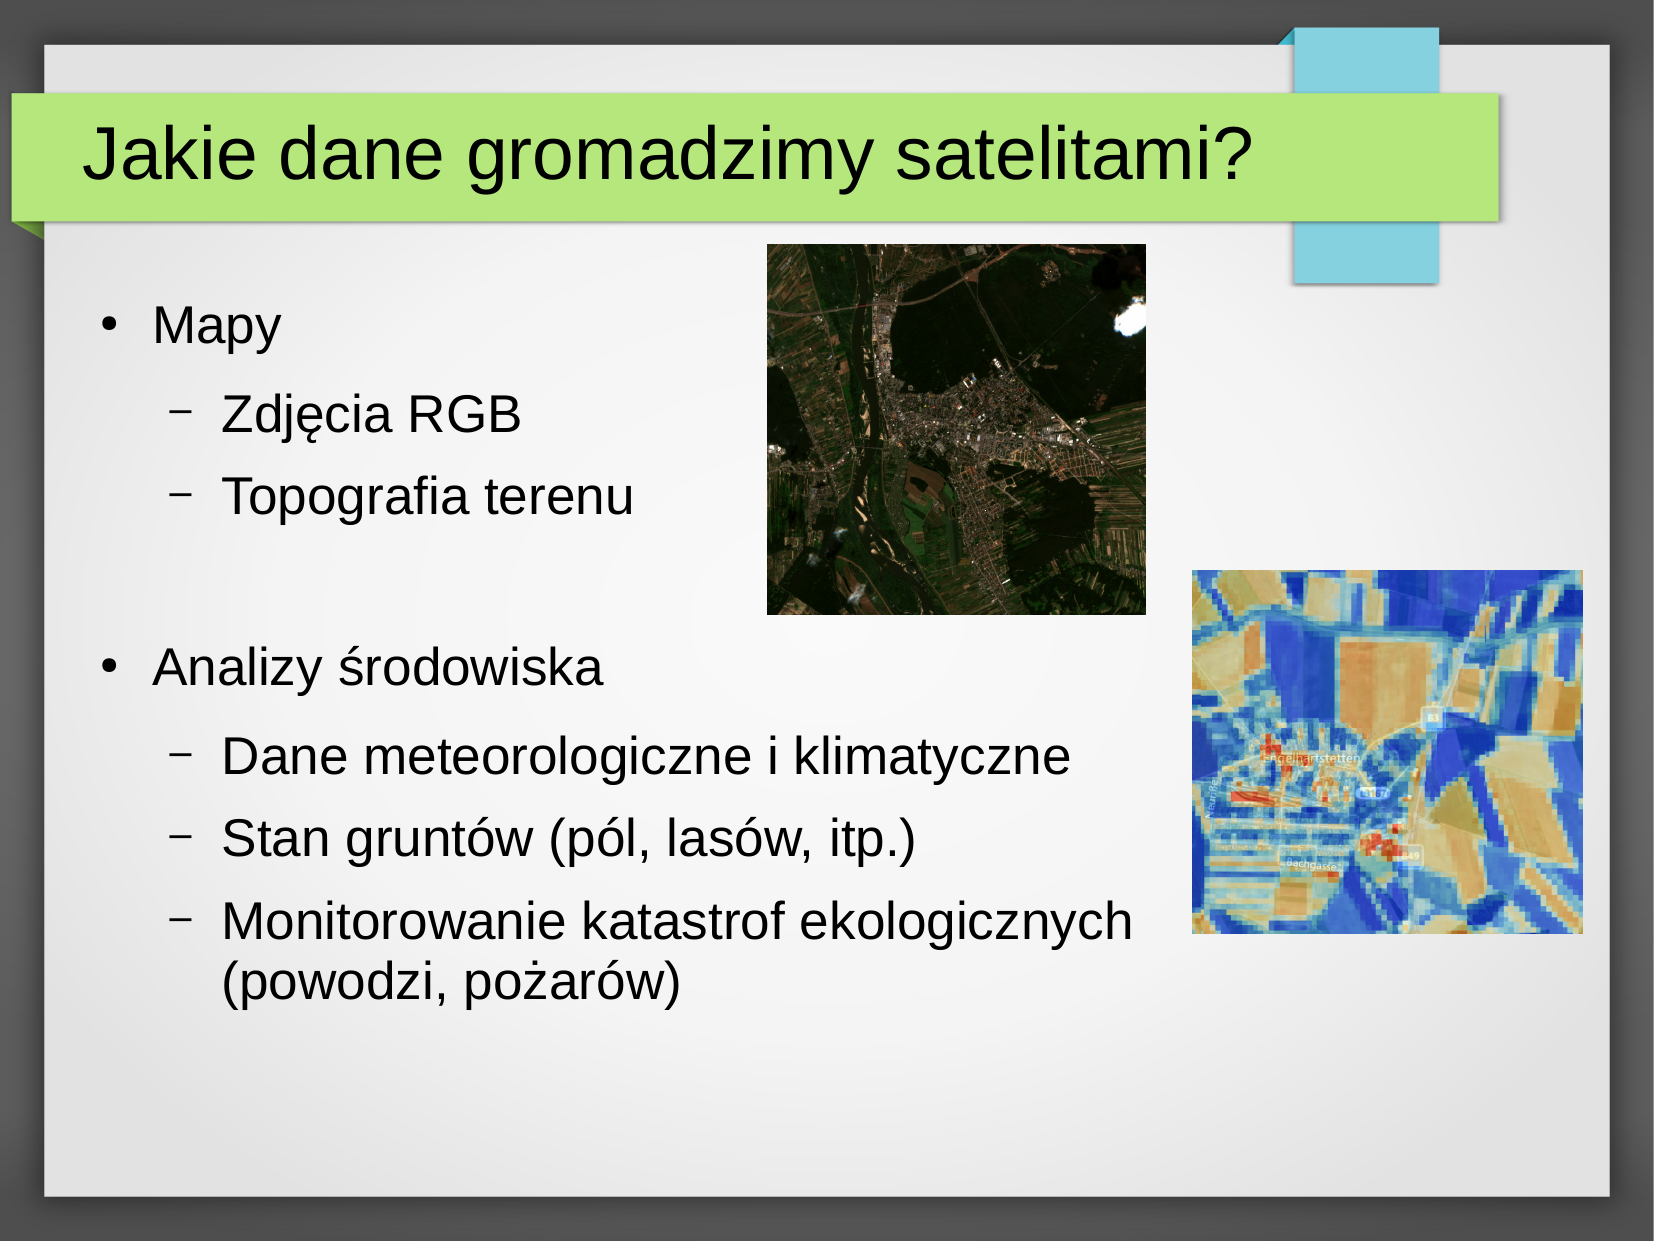

# Jakie dane gromadzimy satelitami?
Mapy
Zdjęcia RGB
Topografia terenu
Analizy środowiska
Dane meteorologiczne i klimatyczne
Stan gruntów (pól, lasów, itp.)
Monitorowanie katastrof ekologicznych
(powodzi, pożarów)